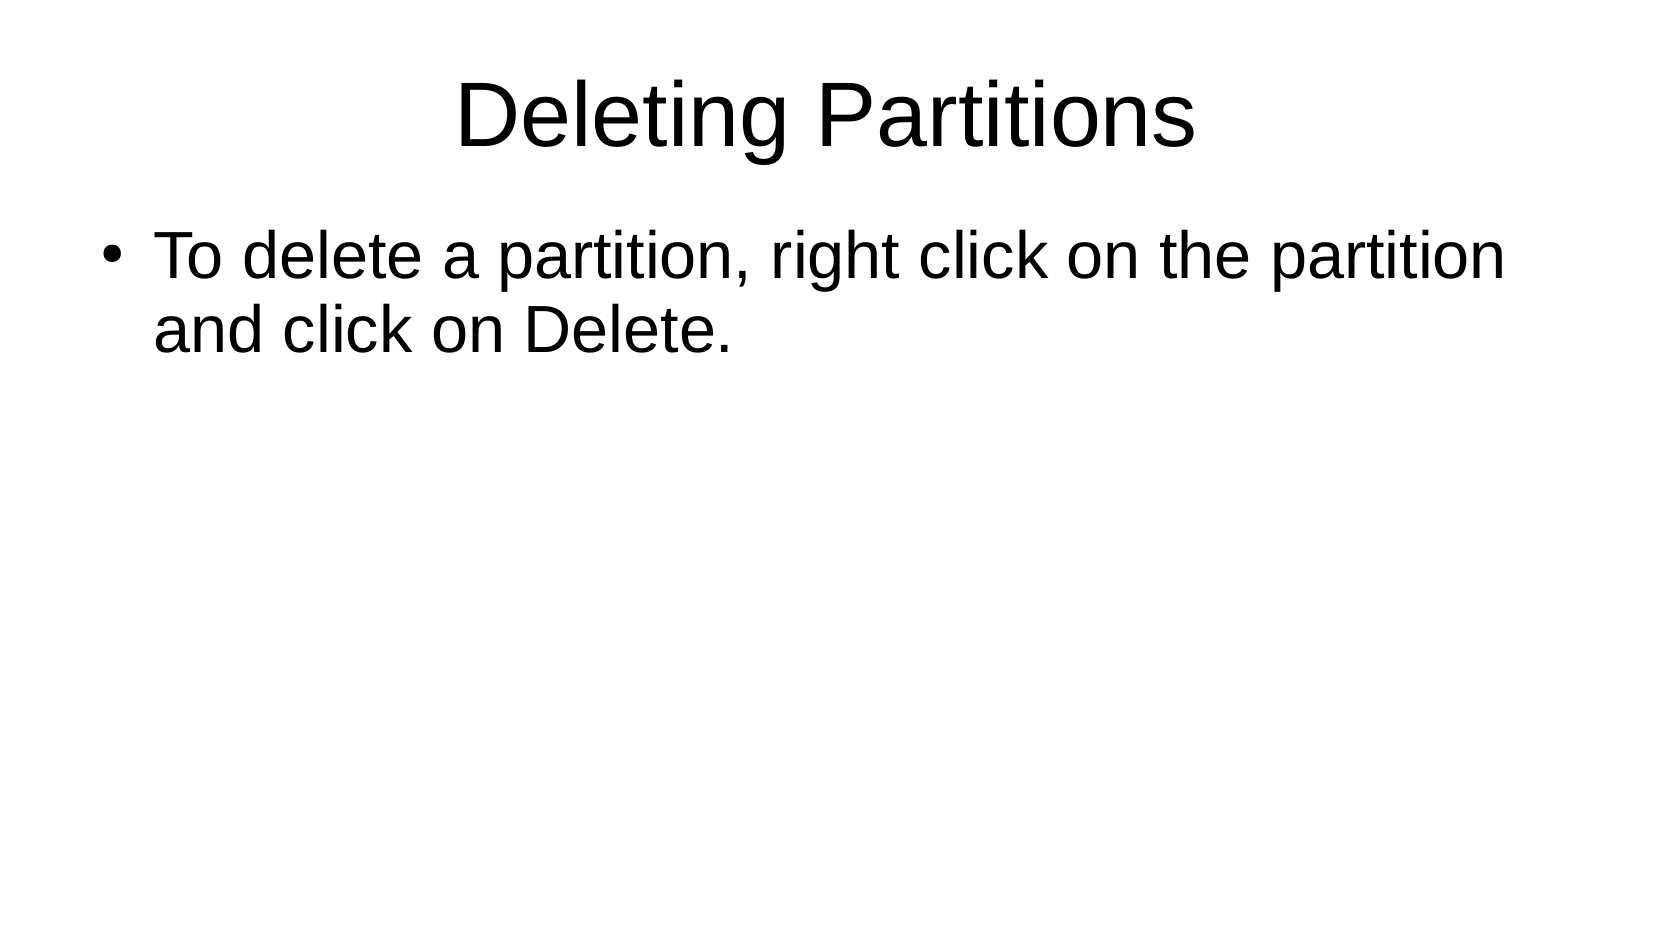

# Deleting Partitions
To delete a partition, right click on the partition and click on Delete.